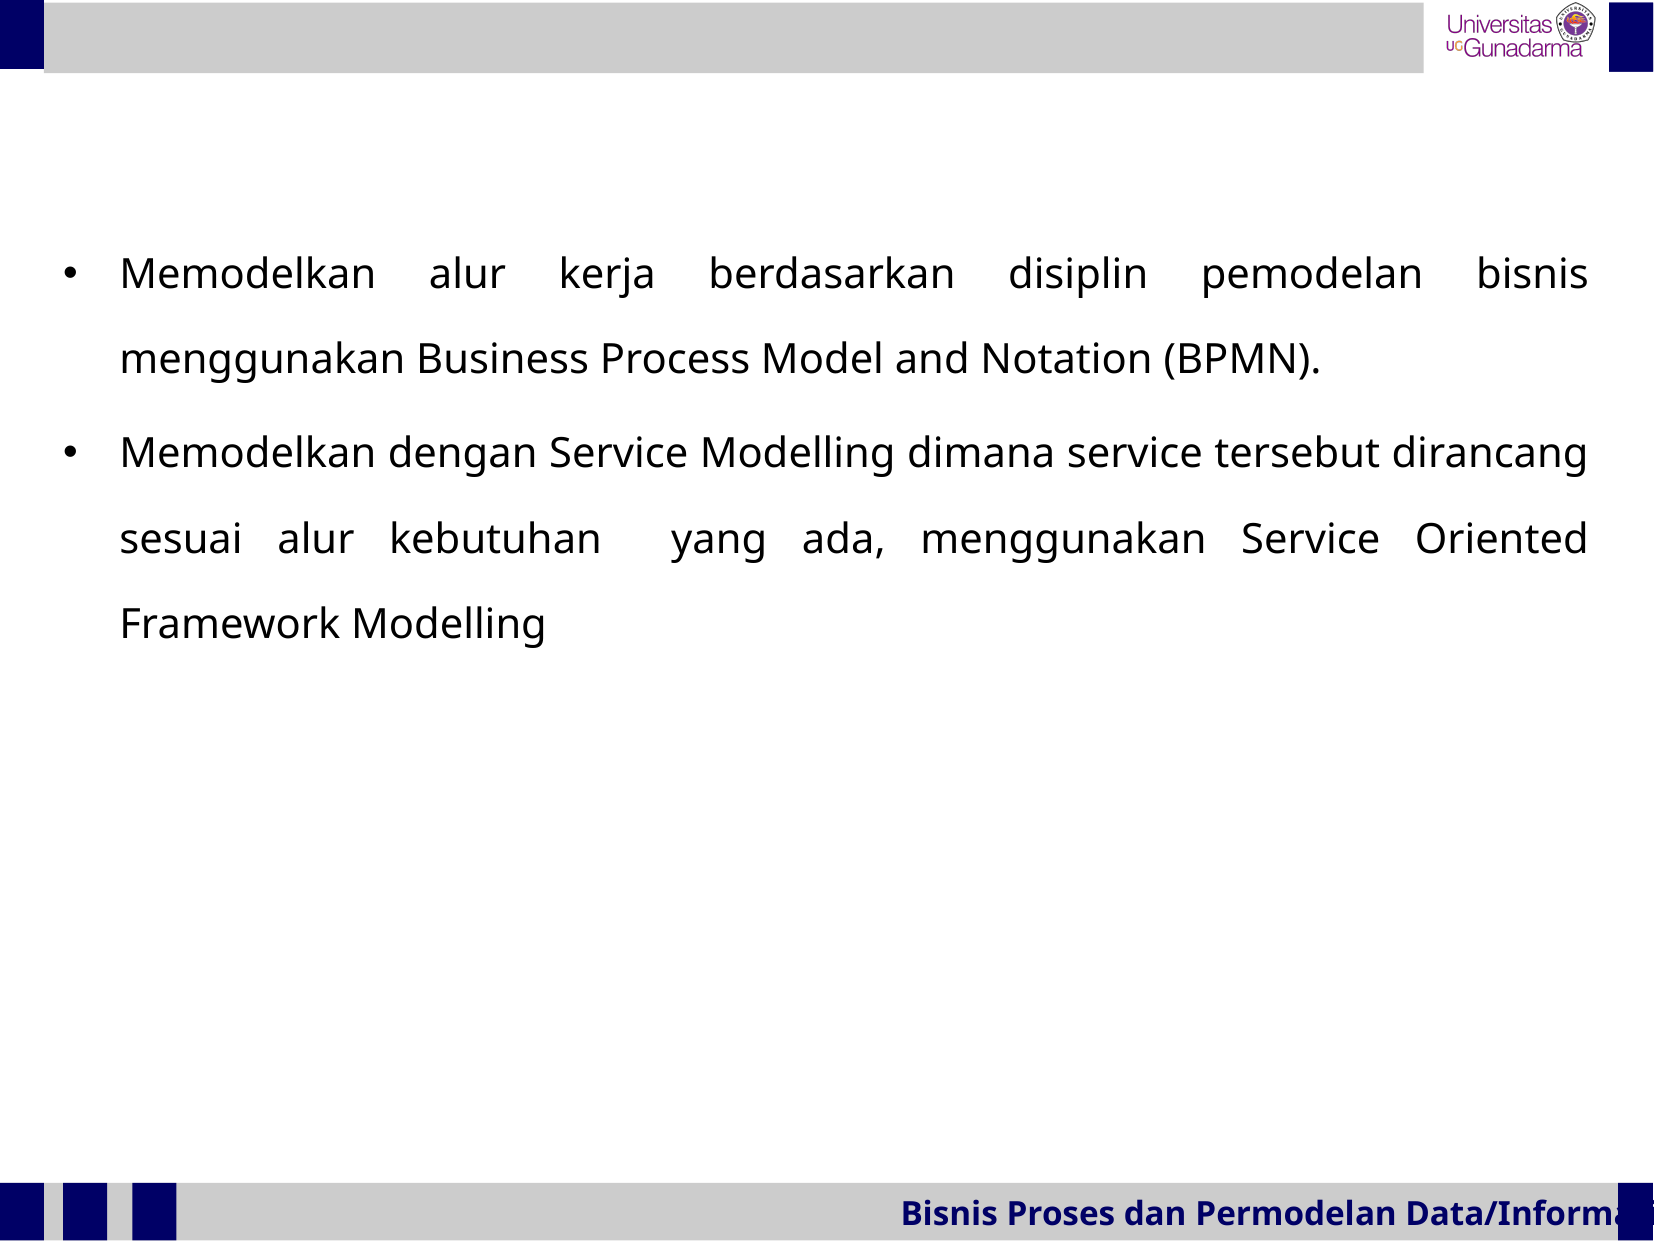

# Memodelkan alur kerja berdasarkan disiplin pemodelan bisnis menggunakan Business Process Model and Notation (BPMN).
Memodelkan dengan Service Modelling dimana service tersebut dirancang sesuai alur kebutuhan yang ada, menggunakan Service Oriented Framework Modelling